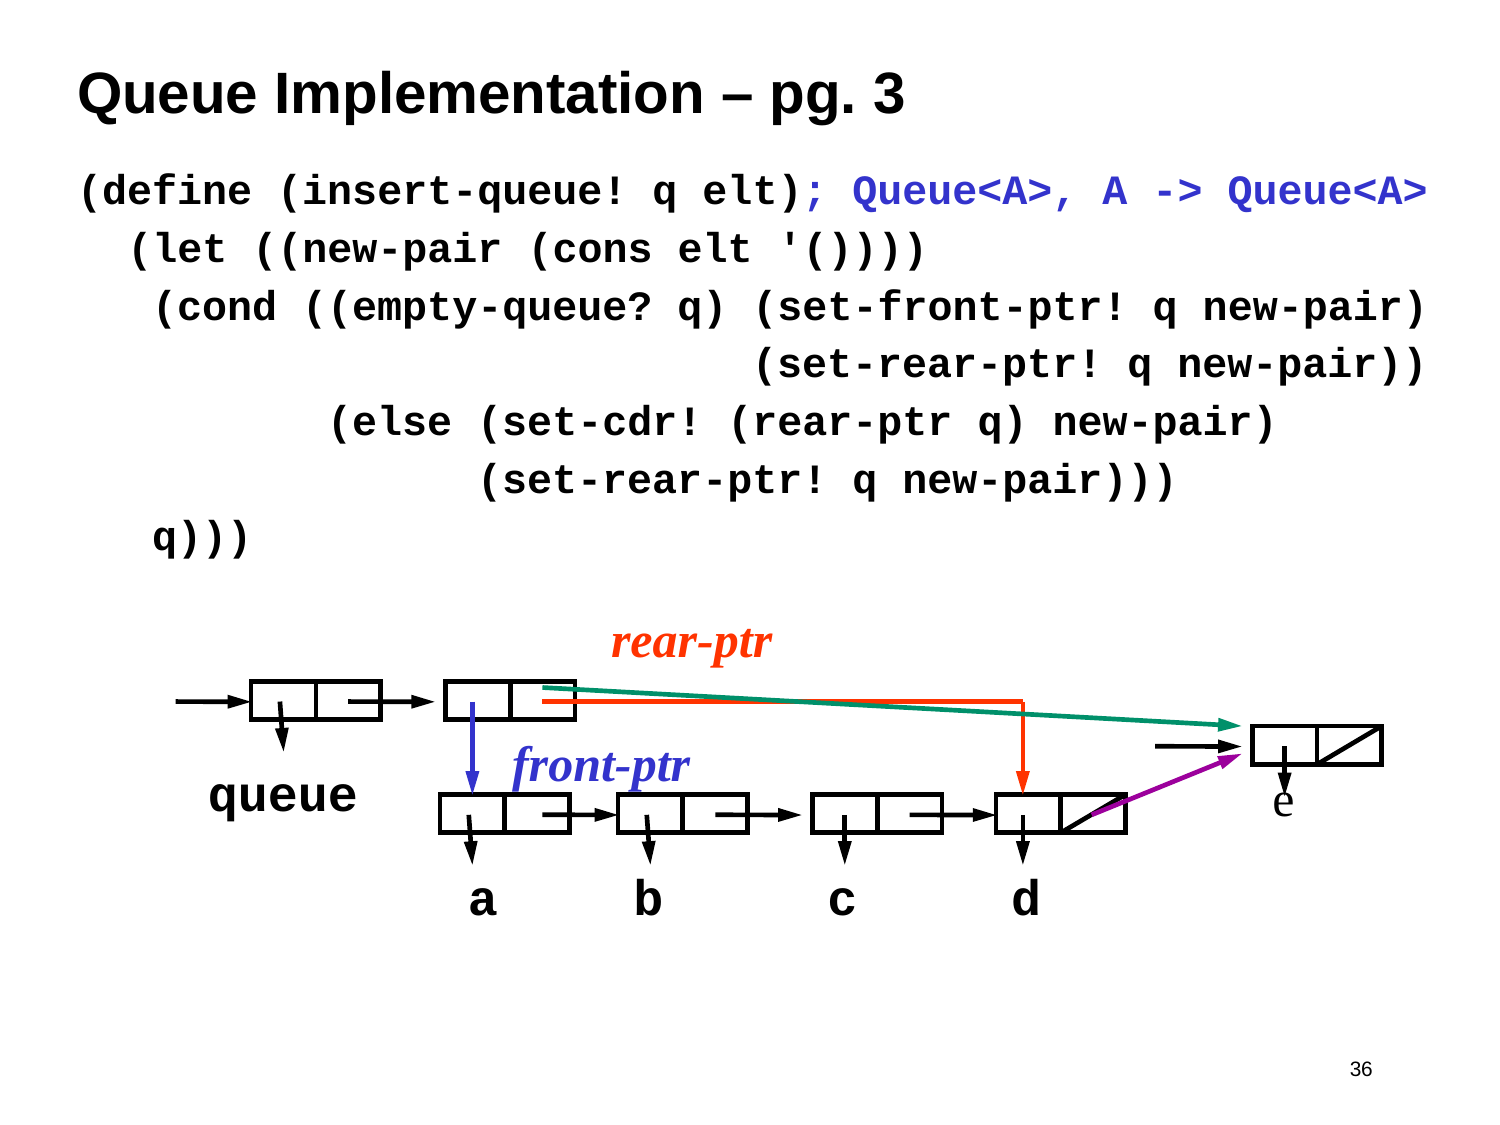

# Queue Implementation – pg. 3
(define (insert-queue! q elt); Queue<A>, A -> Queue<A>
 (let ((new-pair (cons elt '())))
 (cond ((empty-queue? q) (set-front-ptr! q new-pair)
 (set-rear-ptr! q new-pair))
 (else (set-cdr! (rear-ptr q) new-pair)
 (set-rear-ptr! q new-pair)))
 q)))
rear-ptr
front-ptr
e
queue
a
b
c
d
36